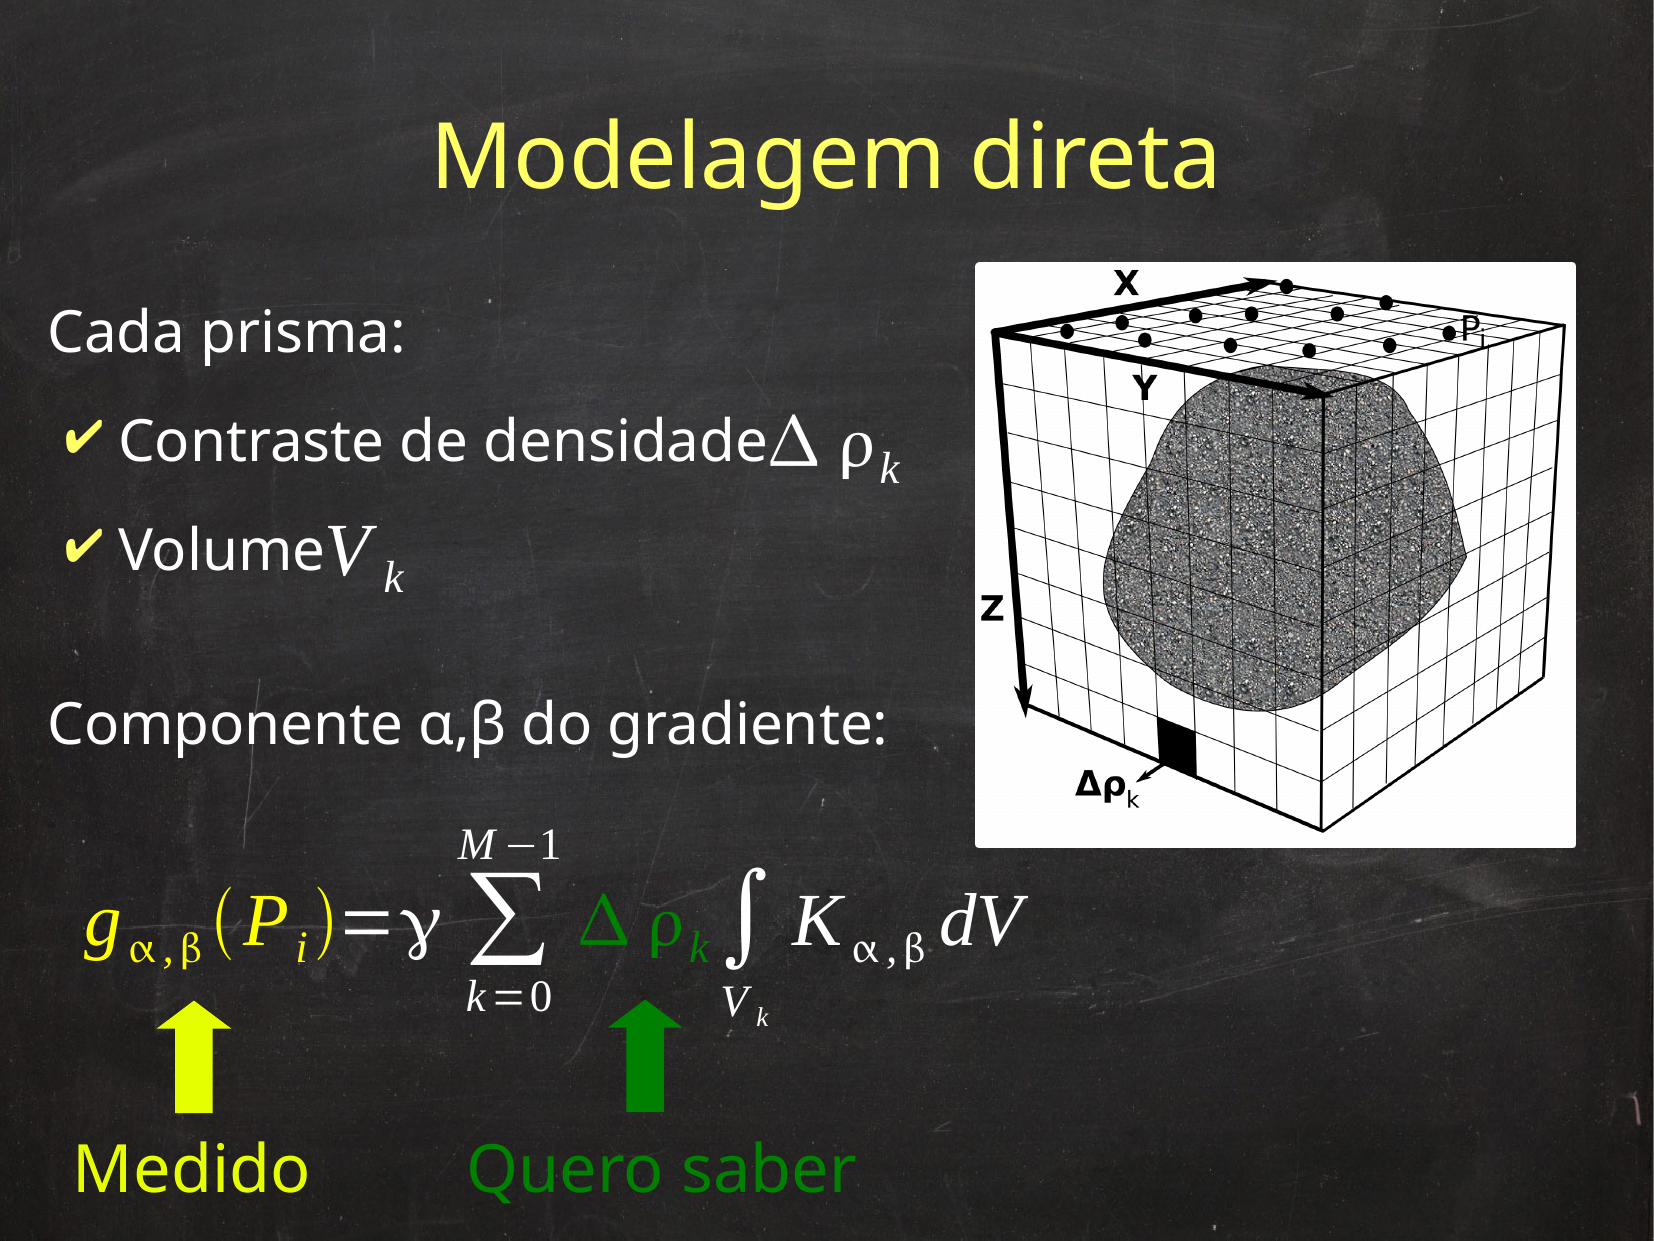

Modelagem direta
# Cada prisma:
Contraste de densidade
Volume
Componente α,β do gradiente:
Medido
Quero saber